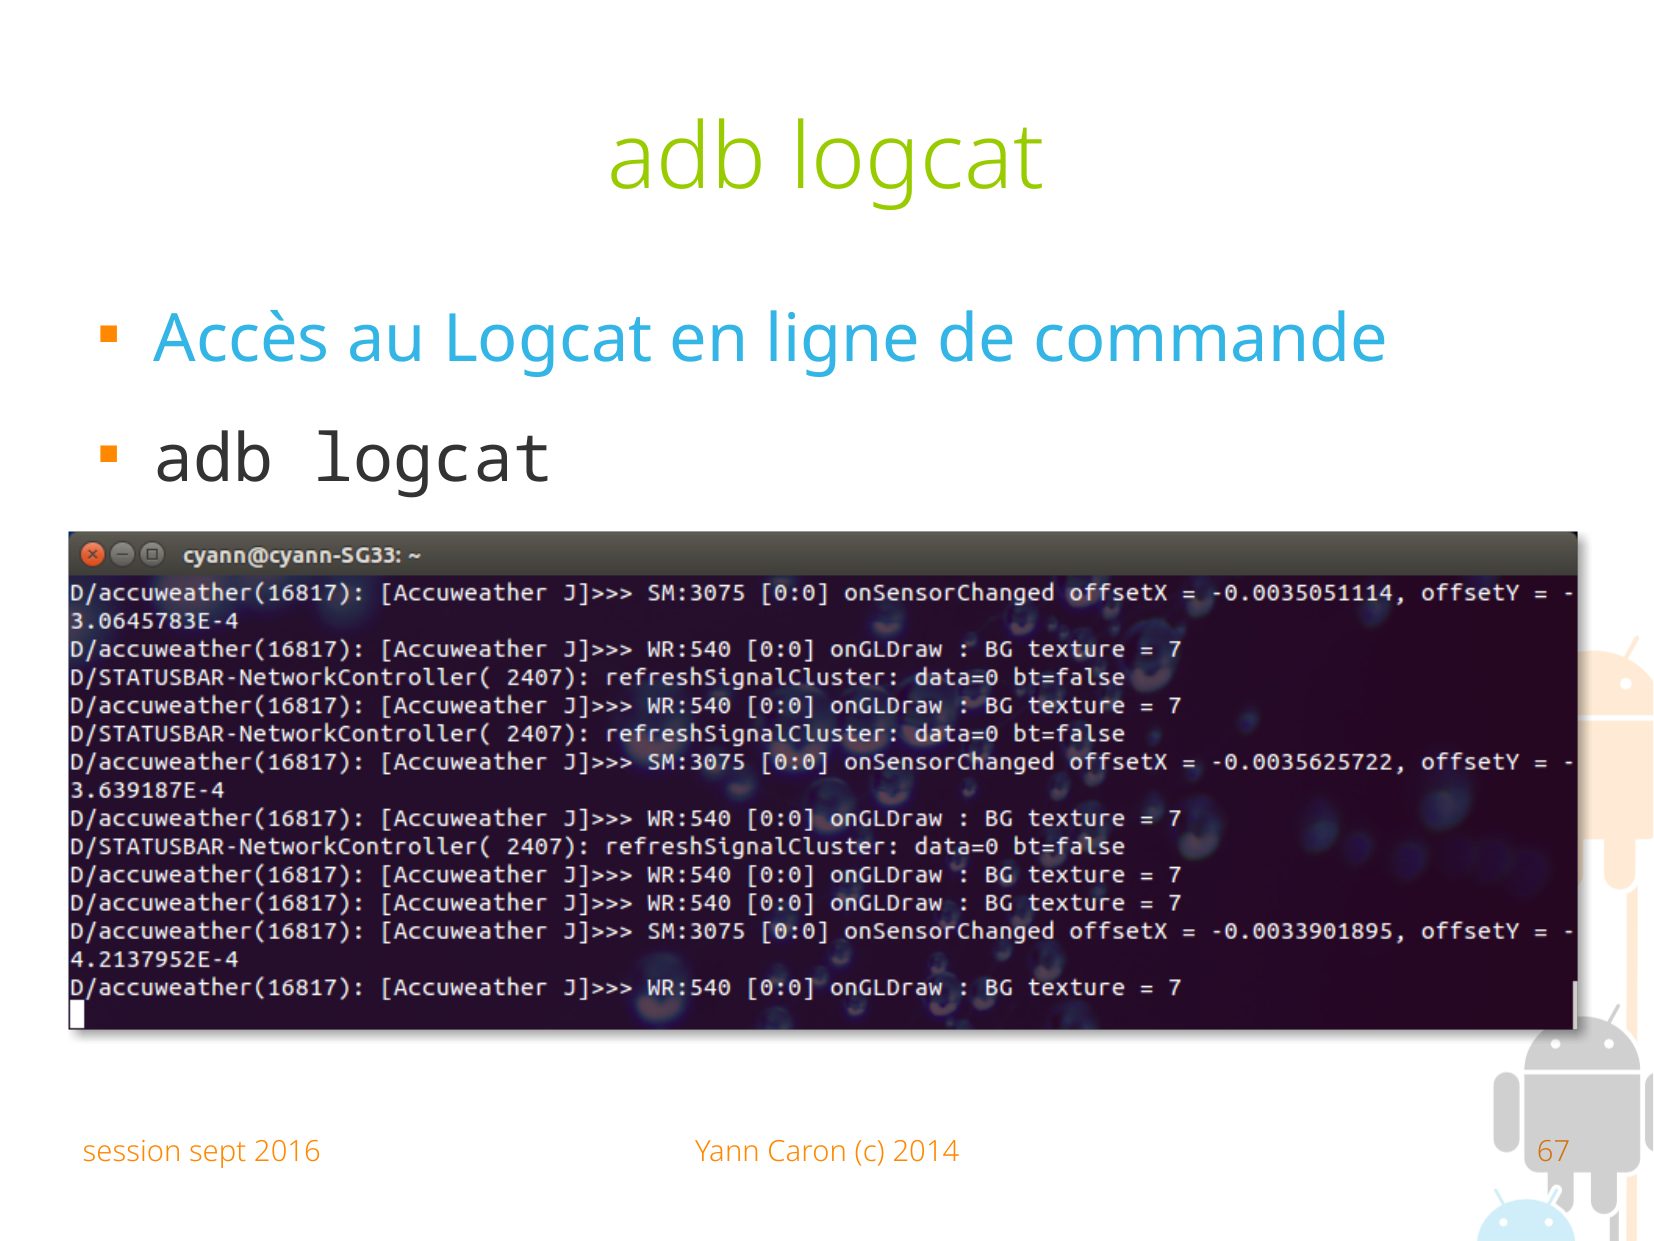

# adb logcat
Accès au Logcat en ligne de commande
adb logcat
session sept 2016
Yann Caron (c) 2014
67